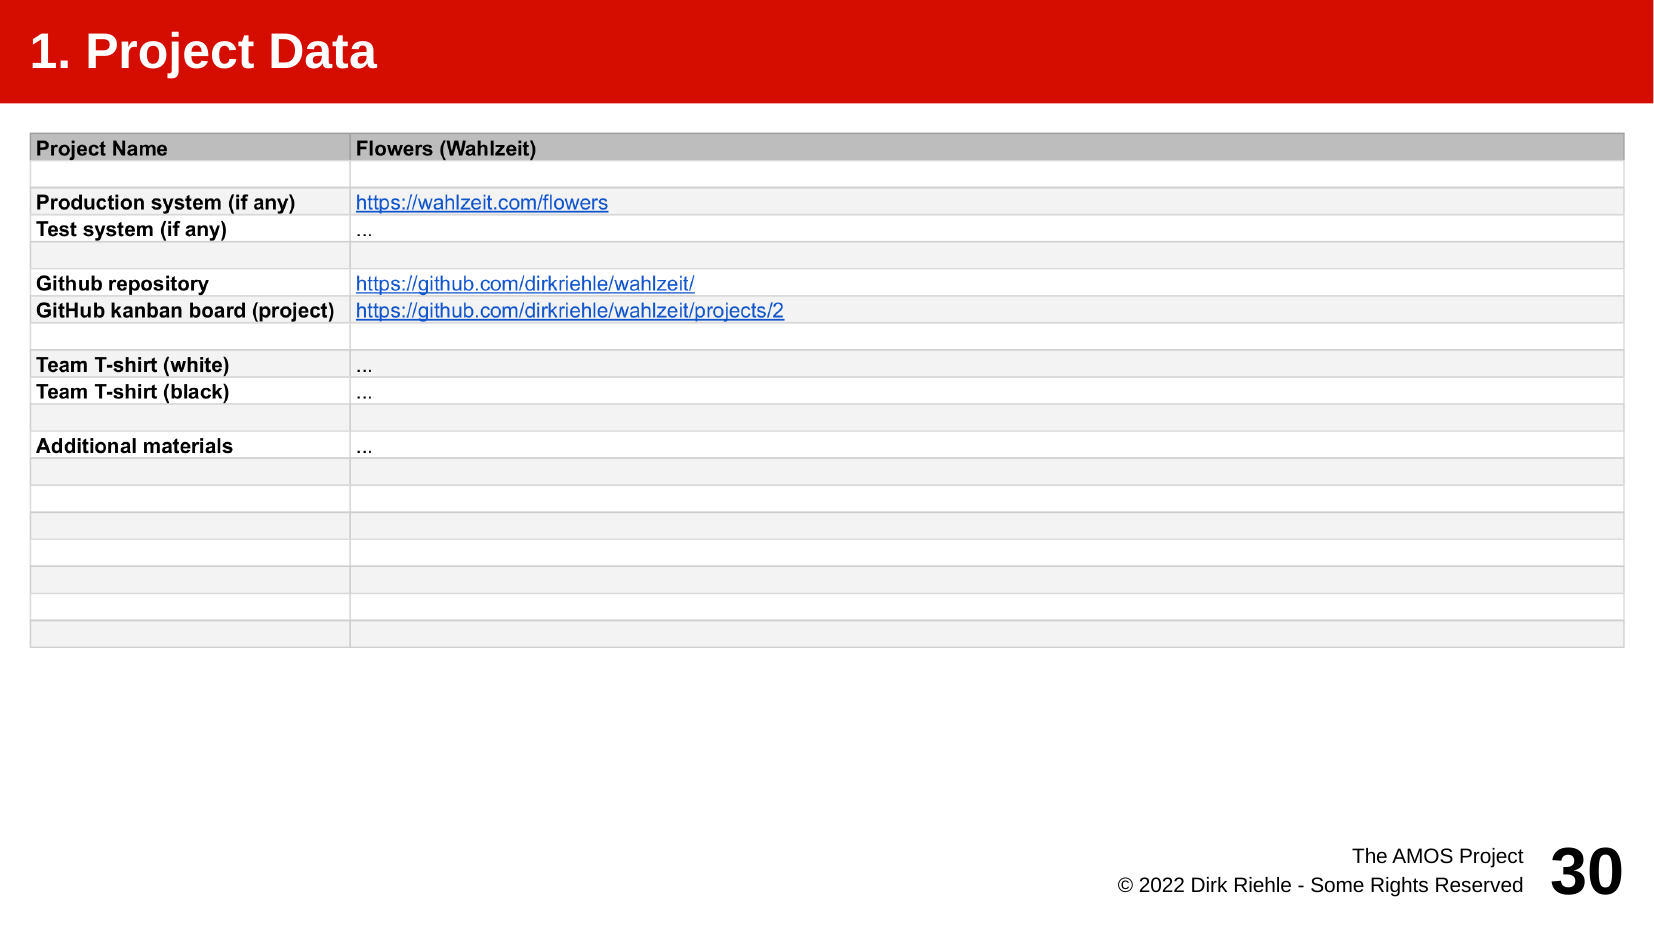

# 1. Project Data
The AMOS Project
30
© 2022 Dirk Riehle - Some Rights Reserved